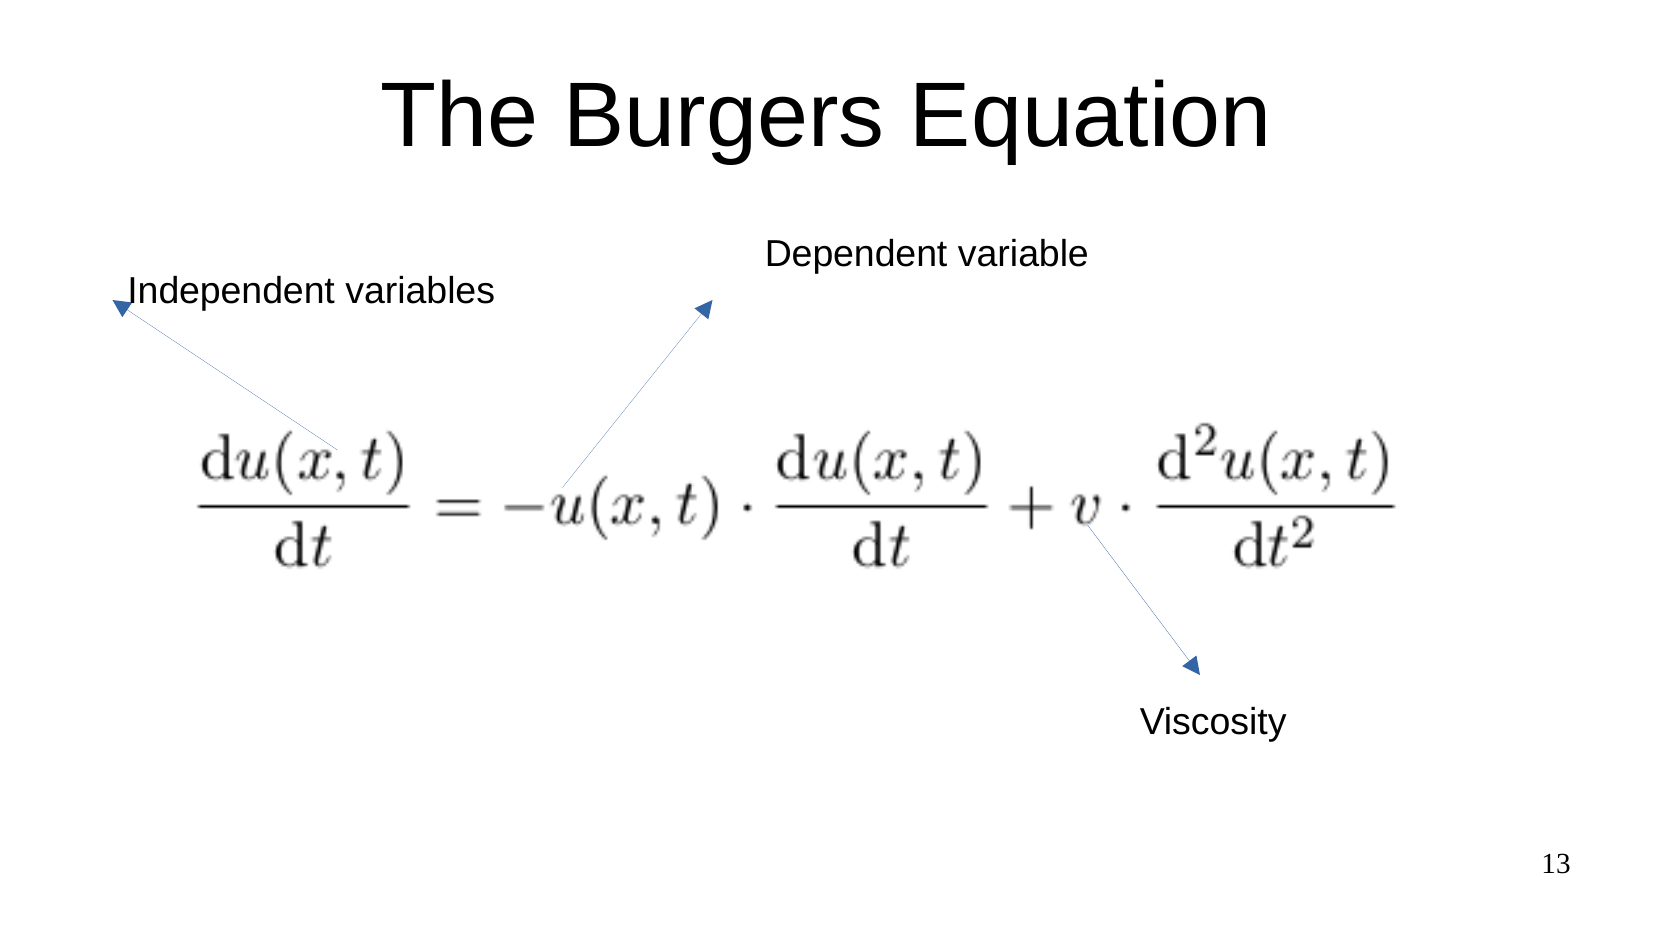

# The Burgers Equation
Dependent variable
Independent variables
Viscosity
13